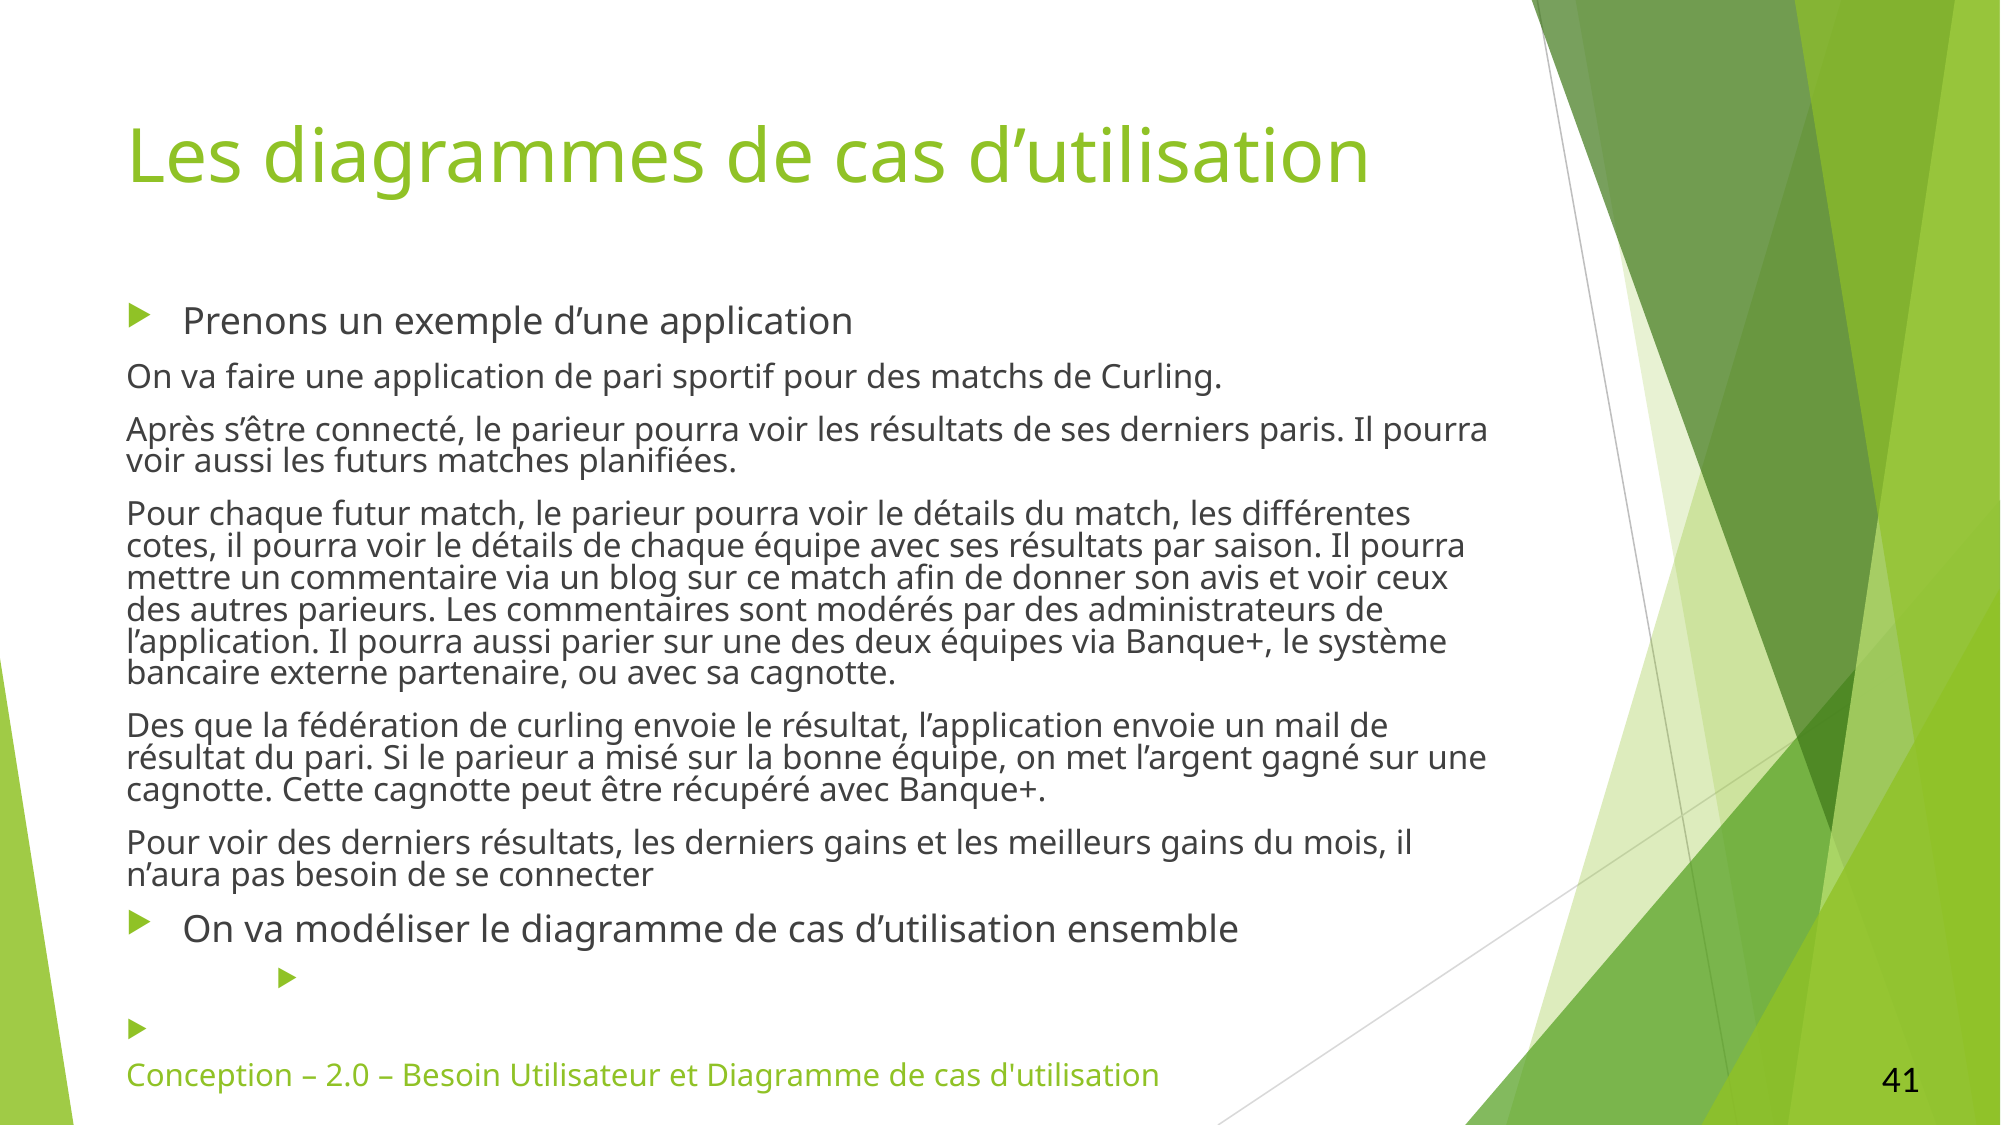

# Les diagrammes de cas d’utilisation
Prenons un exemple d’une application
On va faire une application de pari sportif pour des matchs de Curling.
Après s’être connecté, le parieur pourra voir les résultats de ses derniers paris. Il pourra voir aussi les futurs matches planifiées.
Pour chaque futur match, le parieur pourra voir le détails du match, les différentes cotes, il pourra voir le détails de chaque équipe avec ses résultats par saison. Il pourra mettre un commentaire via un blog sur ce match afin de donner son avis et voir ceux des autres parieurs. Les commentaires sont modérés par des administrateurs de l’application. Il pourra aussi parier sur une des deux équipes via Banque+, le système bancaire externe partenaire, ou avec sa cagnotte.
Des que la fédération de curling envoie le résultat, l’application envoie un mail de résultat du pari. Si le parieur a misé sur la bonne équipe, on met l’argent gagné sur une cagnotte. Cette cagnotte peut être récupéré avec Banque+.
Pour voir des derniers résultats, les derniers gains et les meilleurs gains du mois, il n’aura pas besoin de se connecter
On va modéliser le diagramme de cas d’utilisation ensemble
Conception – 2.0 – Besoin Utilisateur et Diagramme de cas d'utilisation